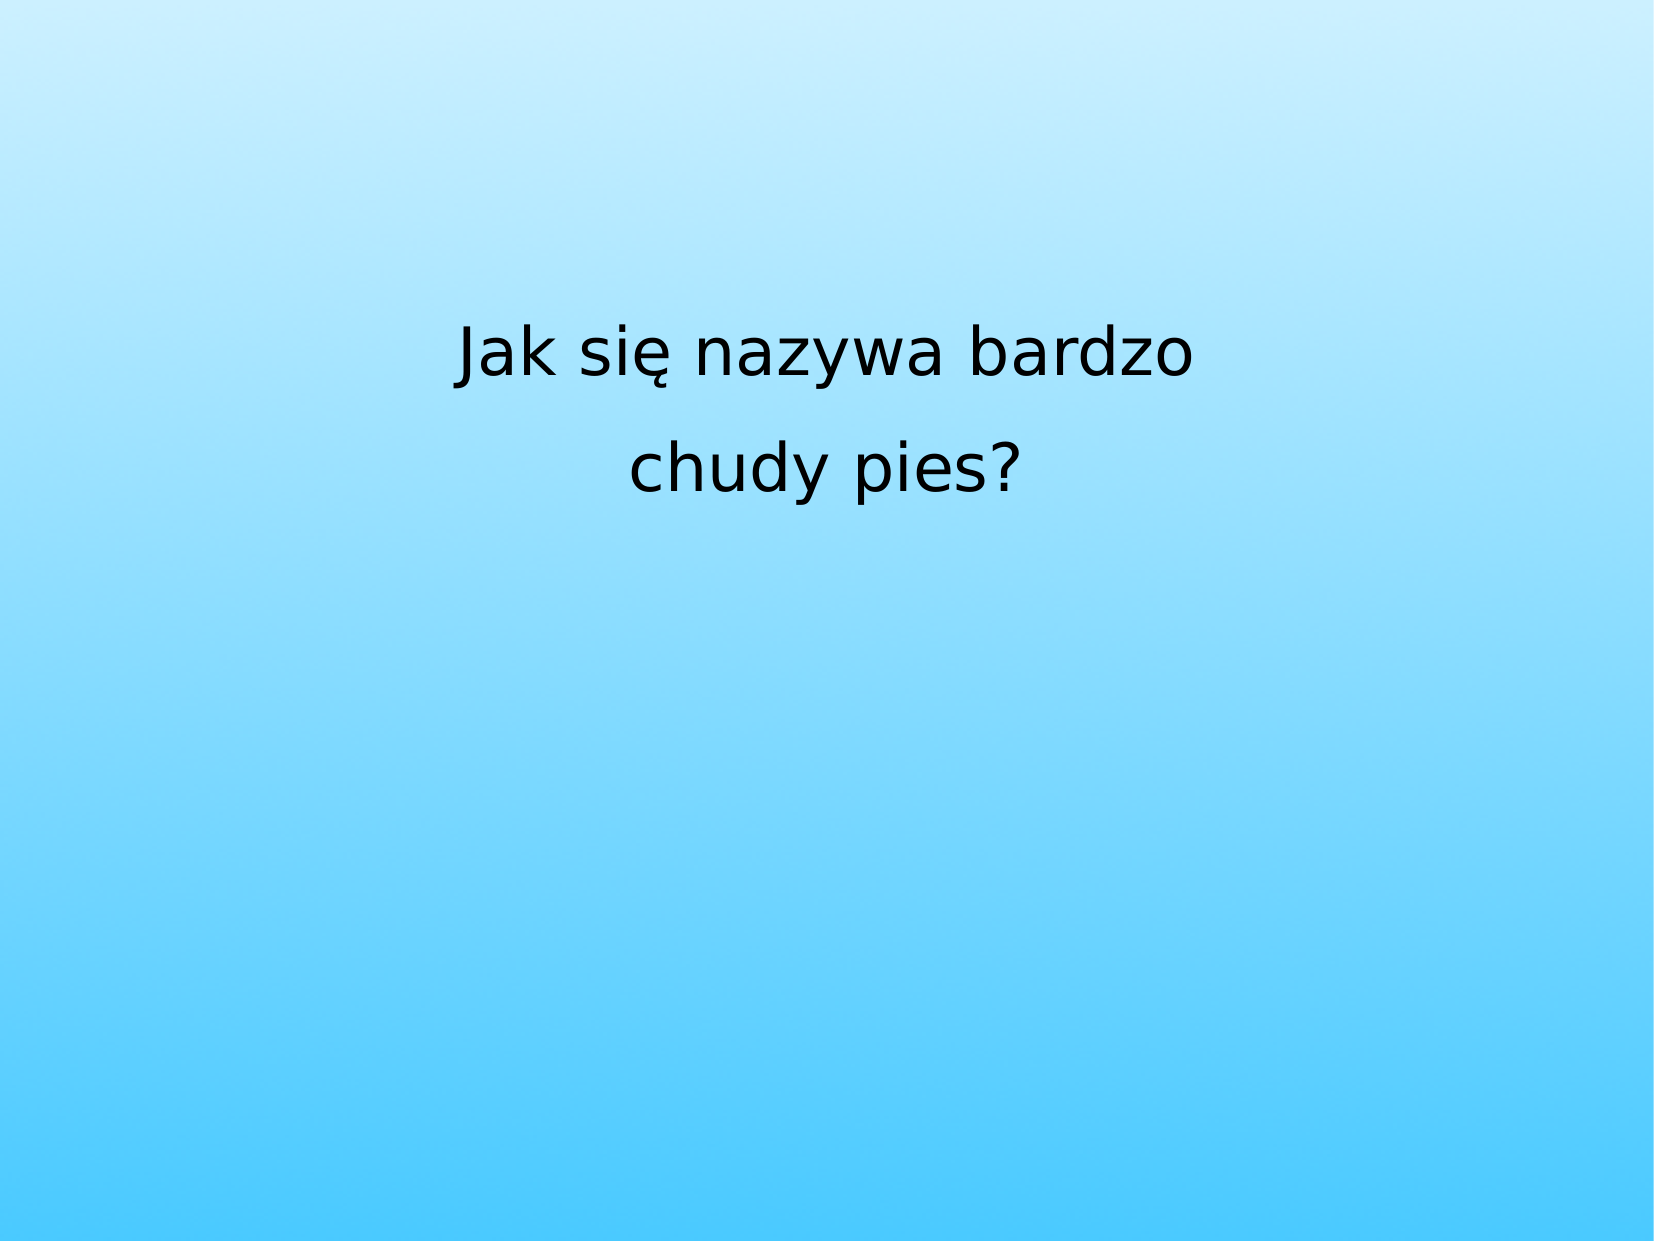

# Jak się nazywa bardzo
chudy pies?